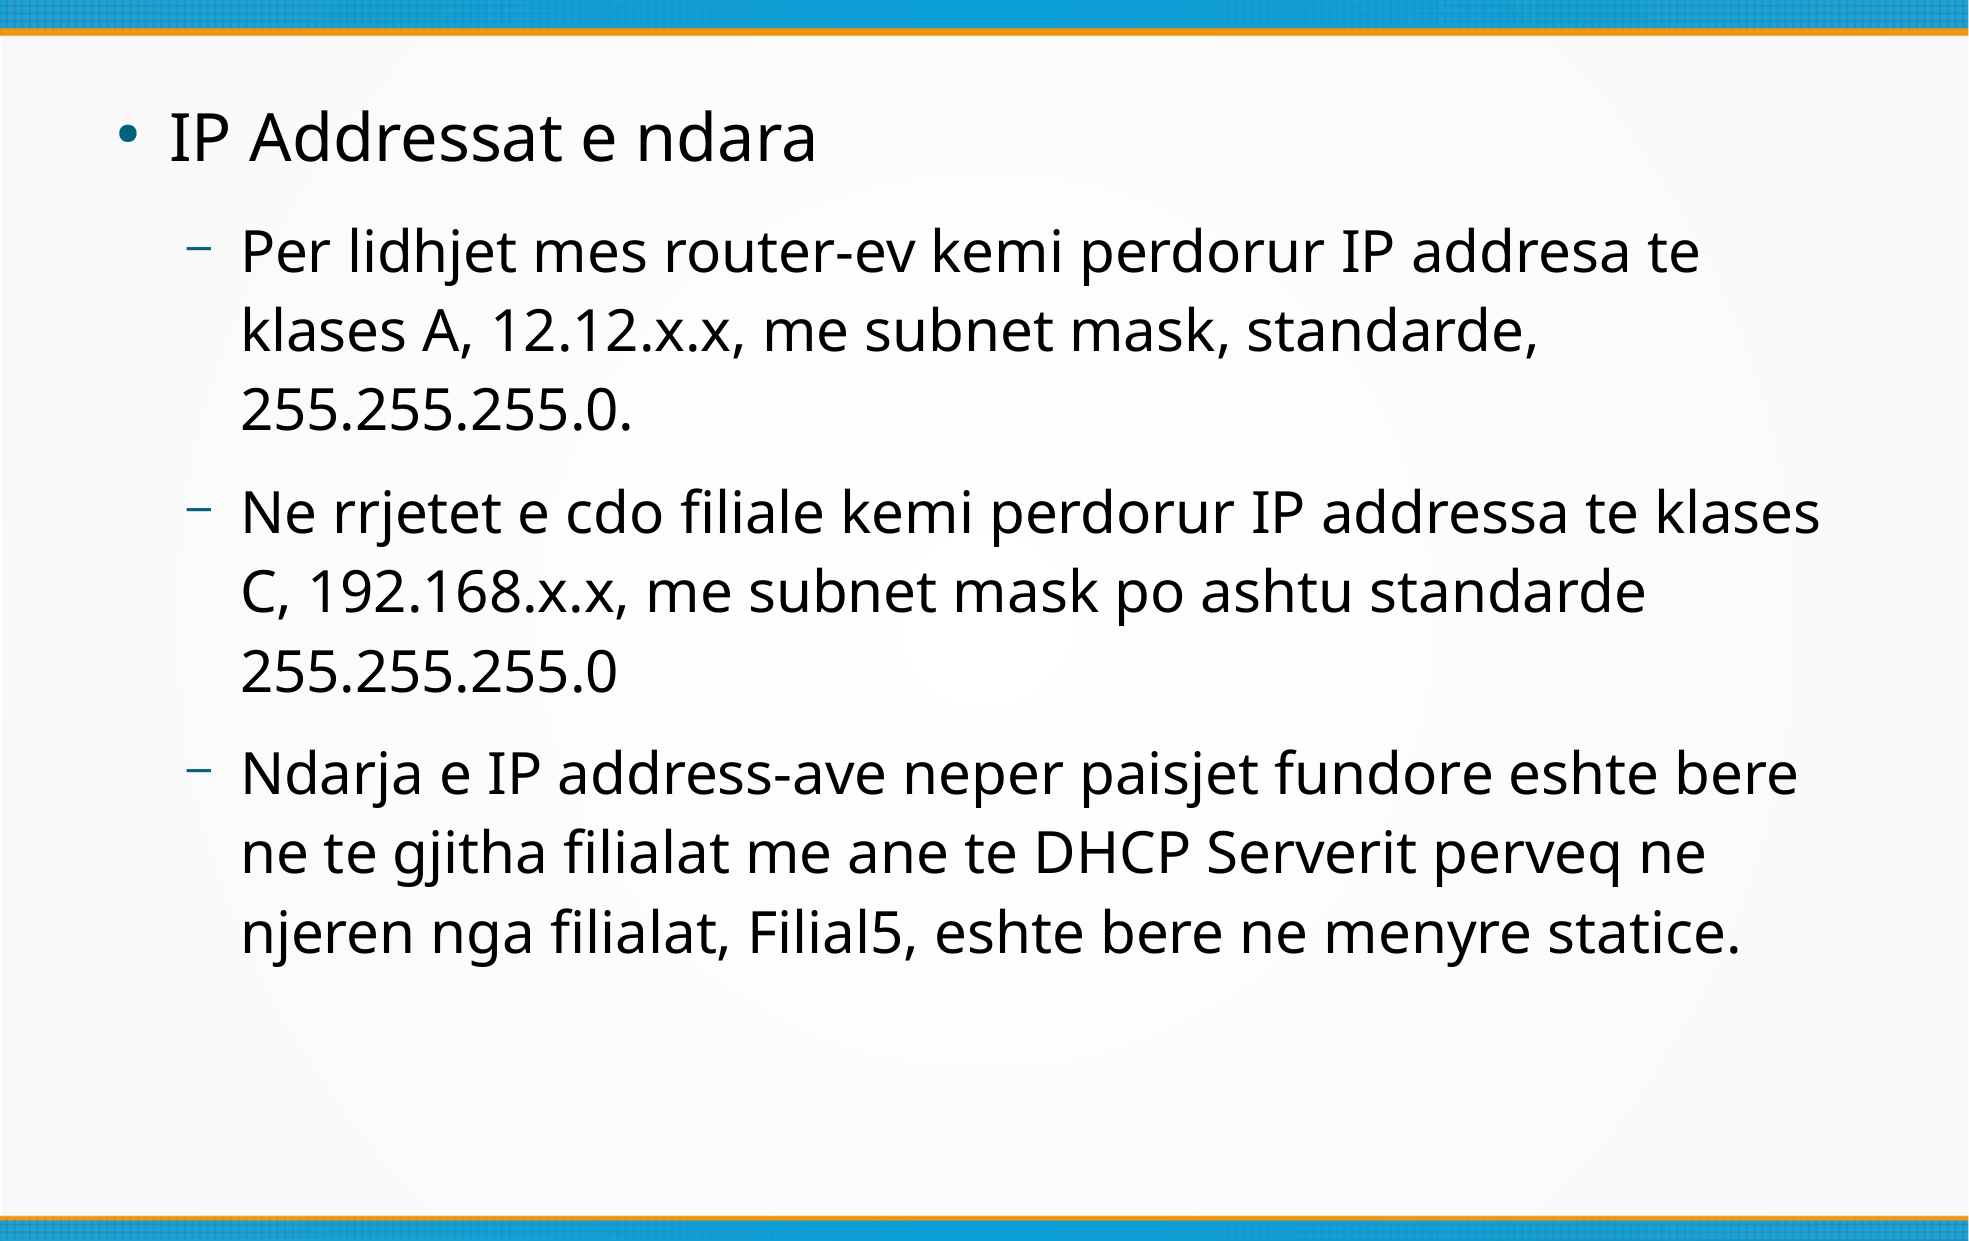

# IP Addressat e ndara
Per lidhjet mes router-ev kemi perdorur IP addresa te klases A, 12.12.x.x, me subnet mask, standarde, 255.255.255.0.
Ne rrjetet e cdo filiale kemi perdorur IP addressa te klases C, 192.168.x.x, me subnet mask po ashtu standarde 255.255.255.0
Ndarja e IP address-ave neper paisjet fundore eshte bere ne te gjitha filialat me ane te DHCP Serverit perveq ne njeren nga filialat, Filial5, eshte bere ne menyre statice.